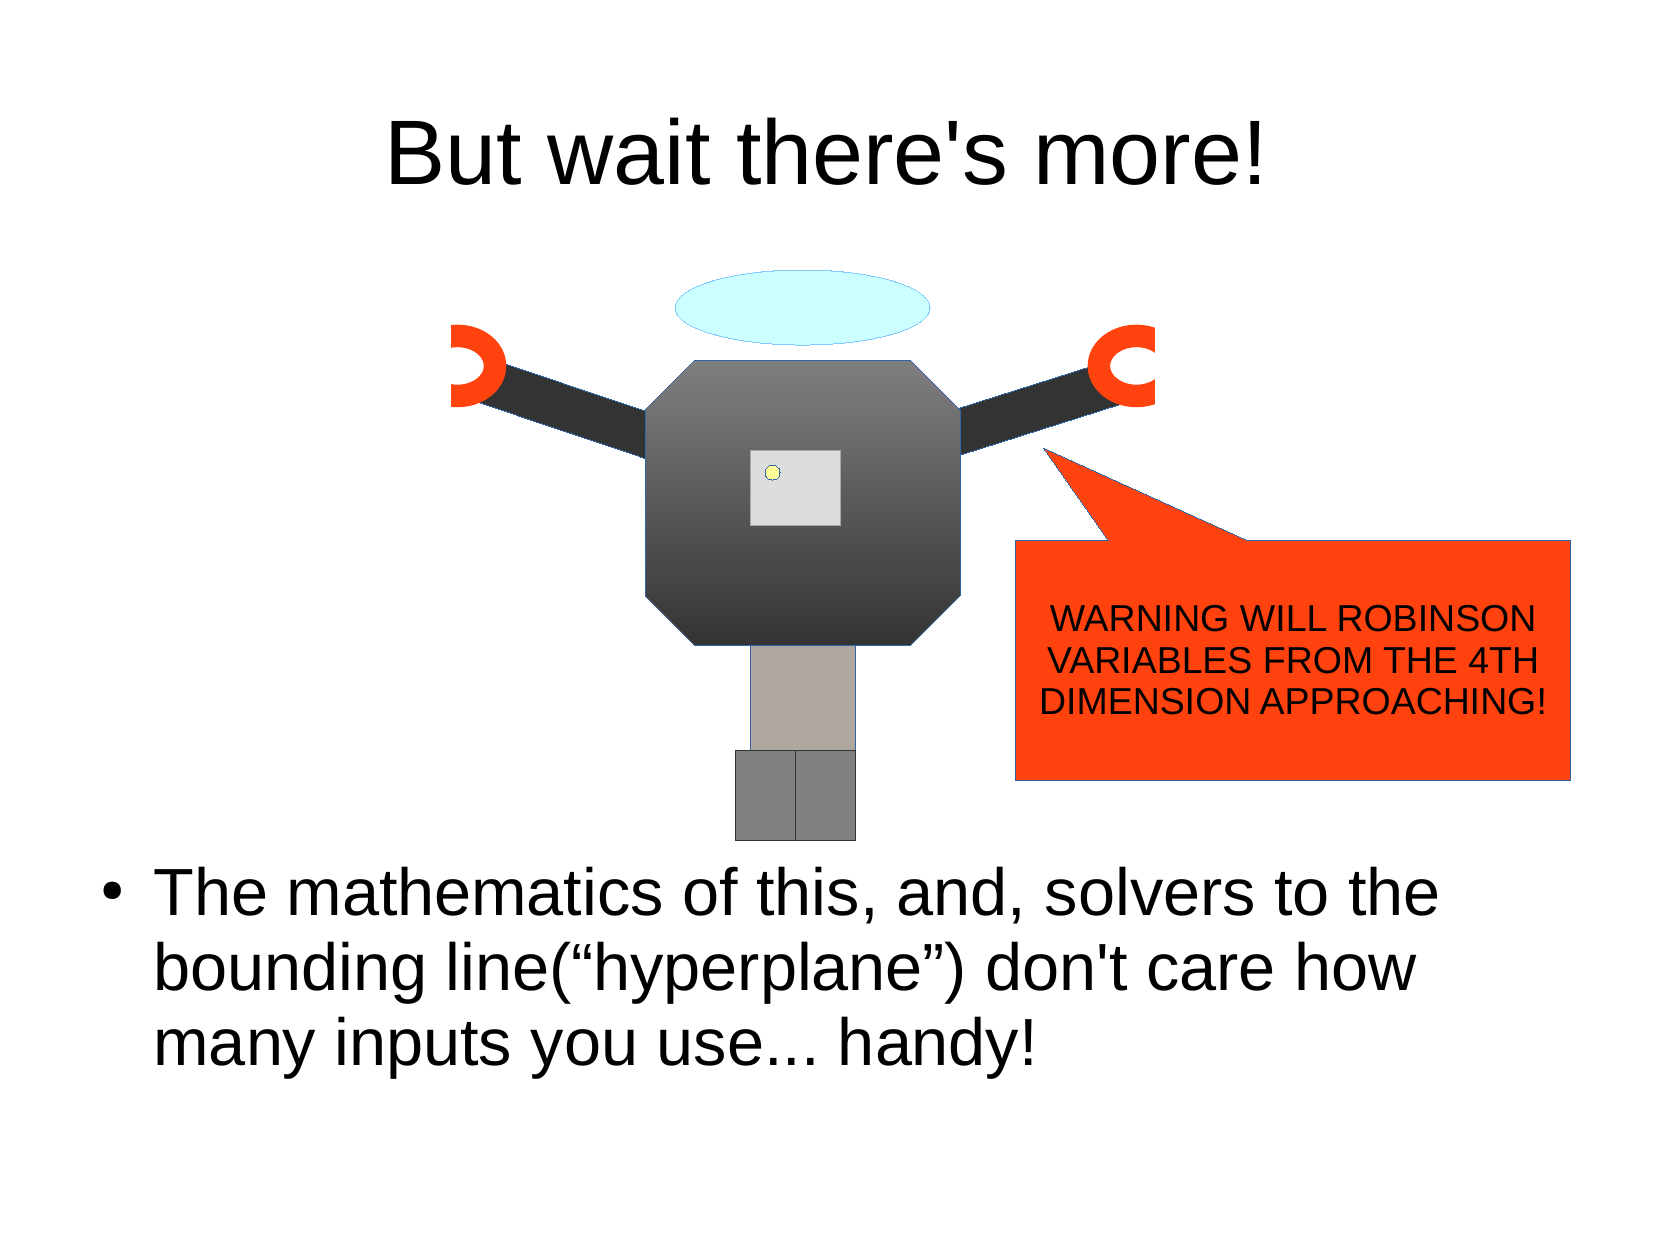

# But wait there's more!
WARNING WILL ROBINSON
VARIABLES FROM THE 4TH
DIMENSION APPROACHING!
The mathematics of this, and, solvers to the bounding line(“hyperplane”) don't care how many inputs you use... handy!